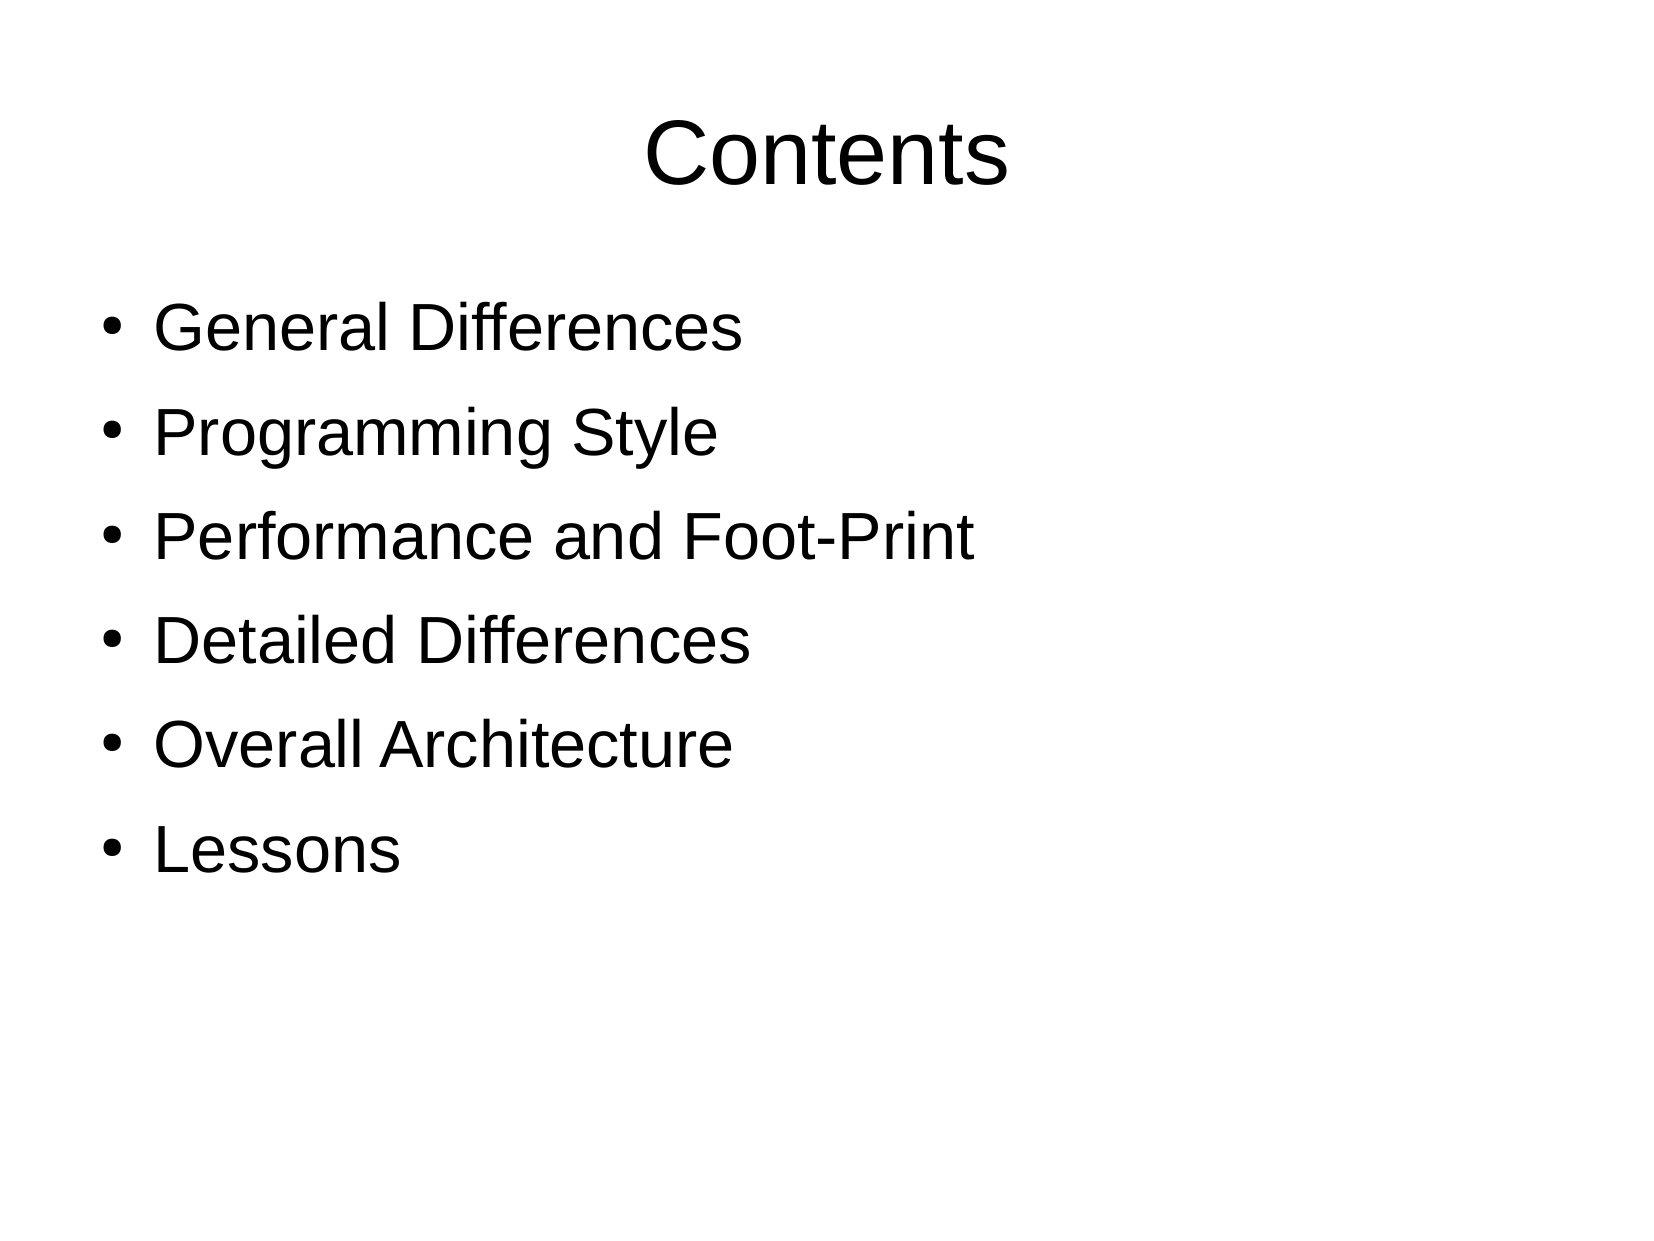

# Contents
General Differences
Programming Style
Performance and Foot-Print
Detailed Differences
Overall Architecture
Lessons